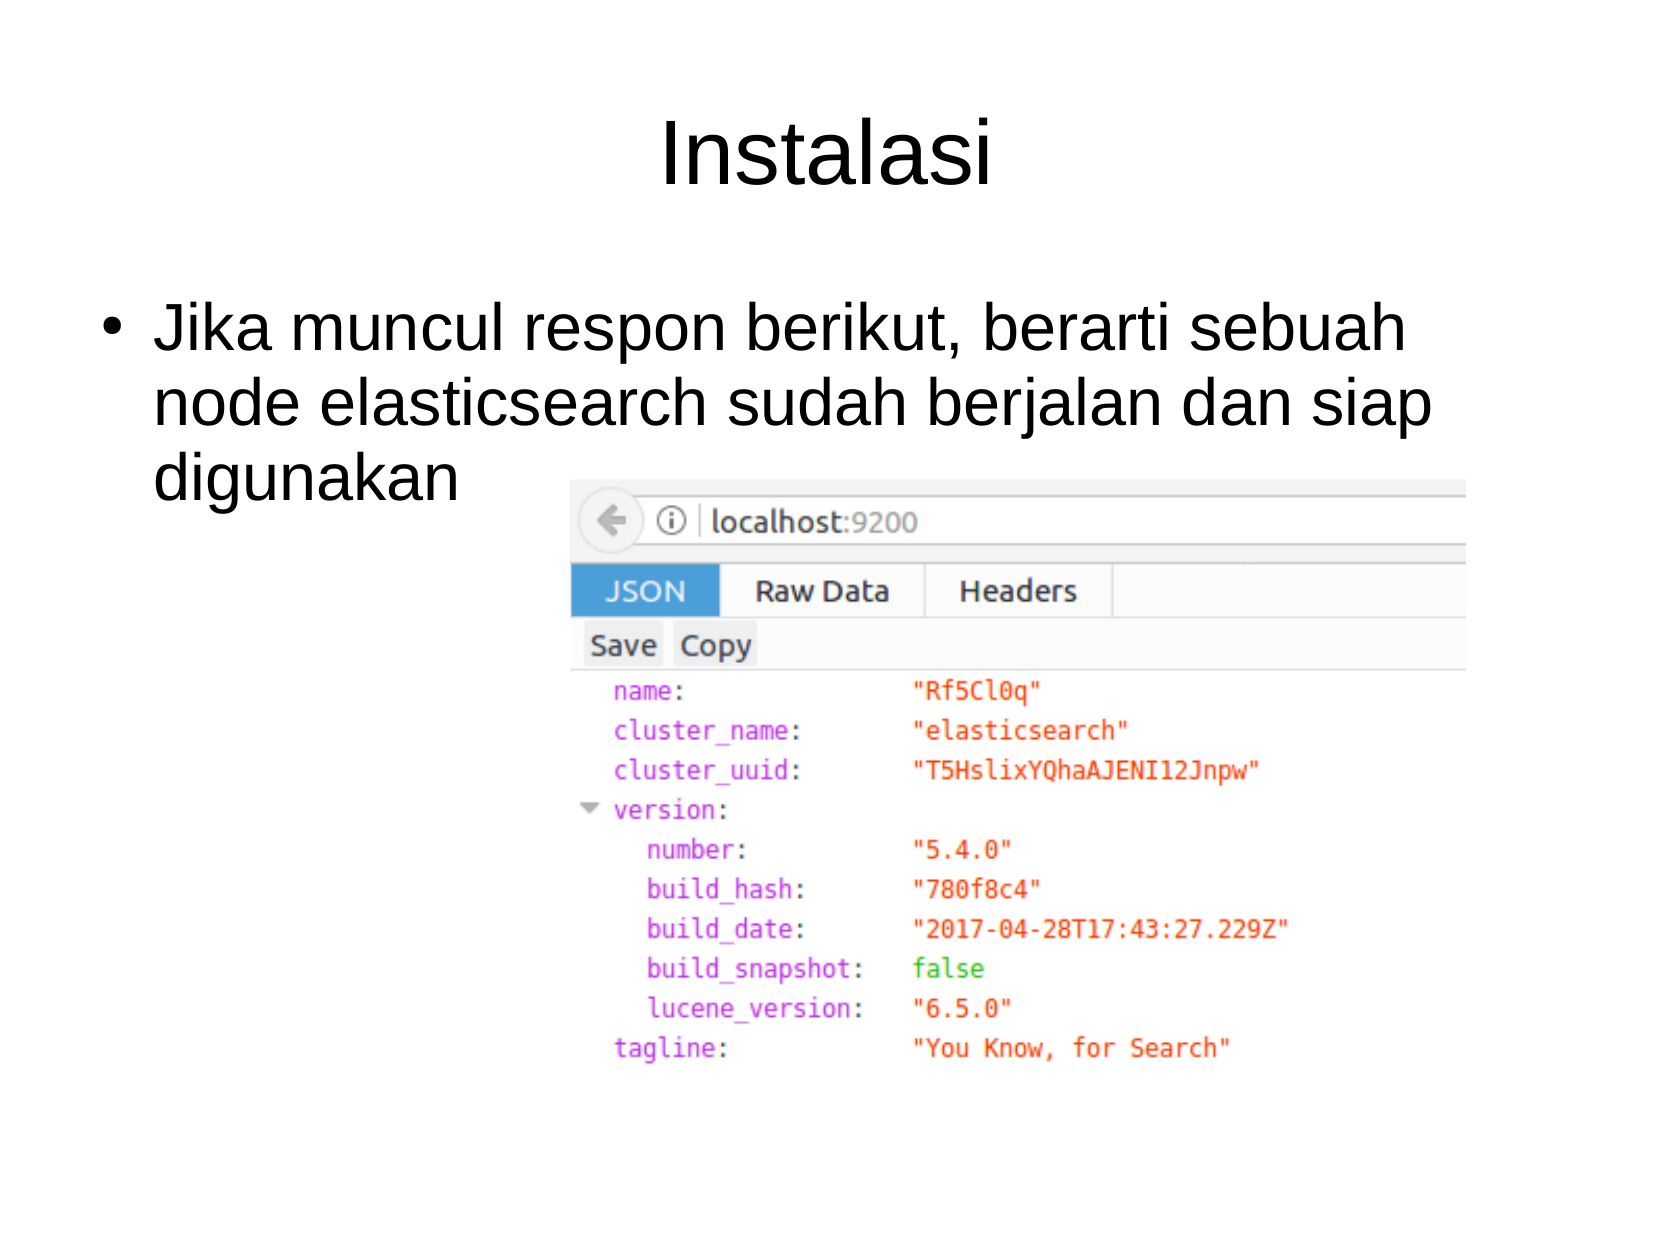

# Instalasi
Jika muncul respon berikut, berarti sebuah node elasticsearch sudah berjalan dan siap digunakan